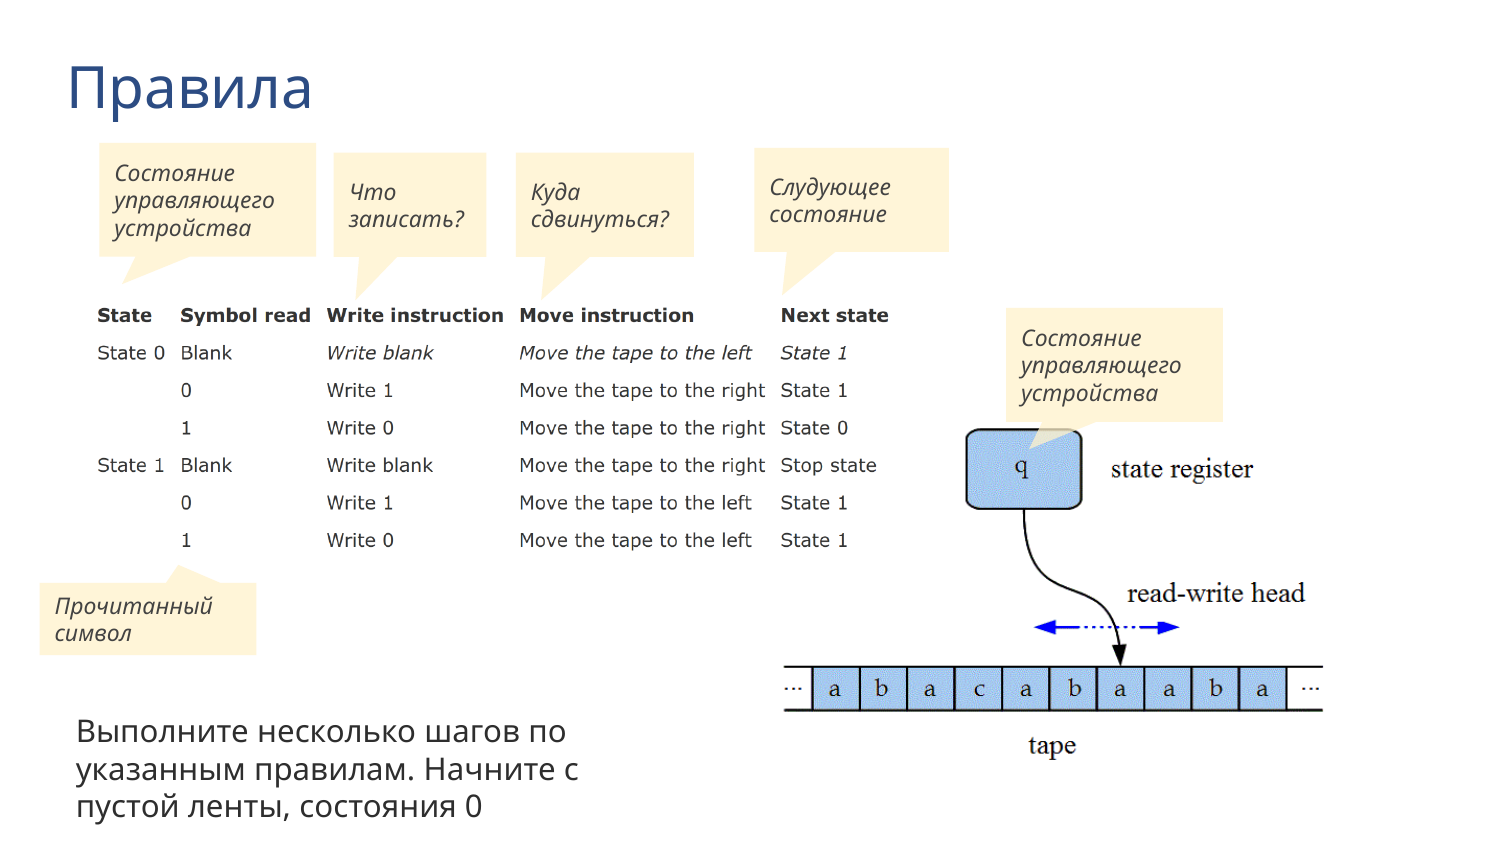

# Правила
Состояние управляющего устройства
Слудующее состояние
Что записать?
Куда сдвинуться?
Состояние управляющего устройства
Прочитанный символ
Выполните несколько шагов по указанным правилам. Начните с пустой ленты, состояния 0